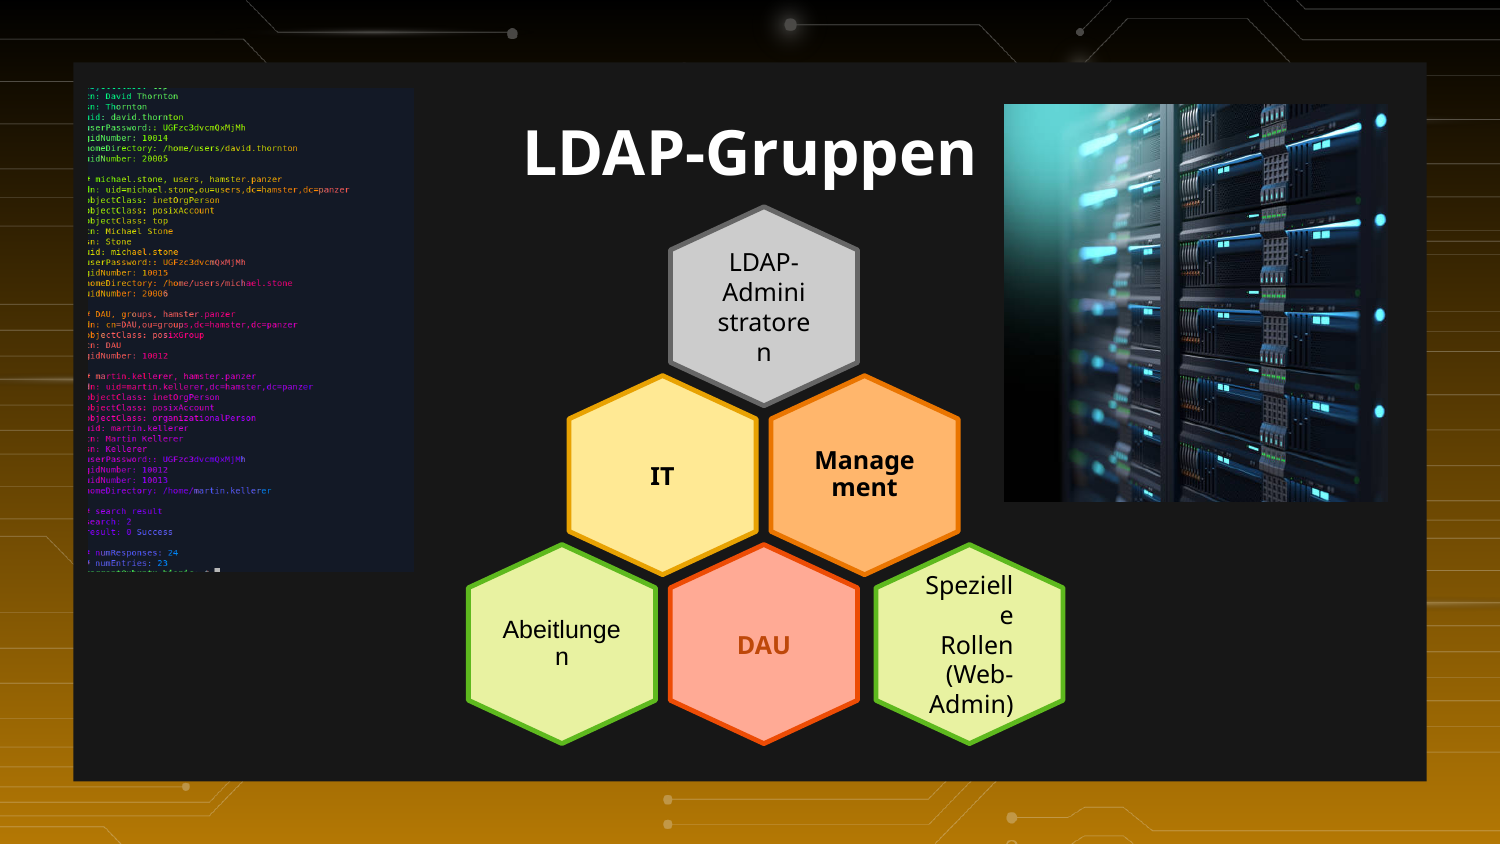

# LDAP-Gruppen
LDAP-Administratoren
IT
Management
Abeitlungen
DAU
Spezielle Rollen (Web-Admin)